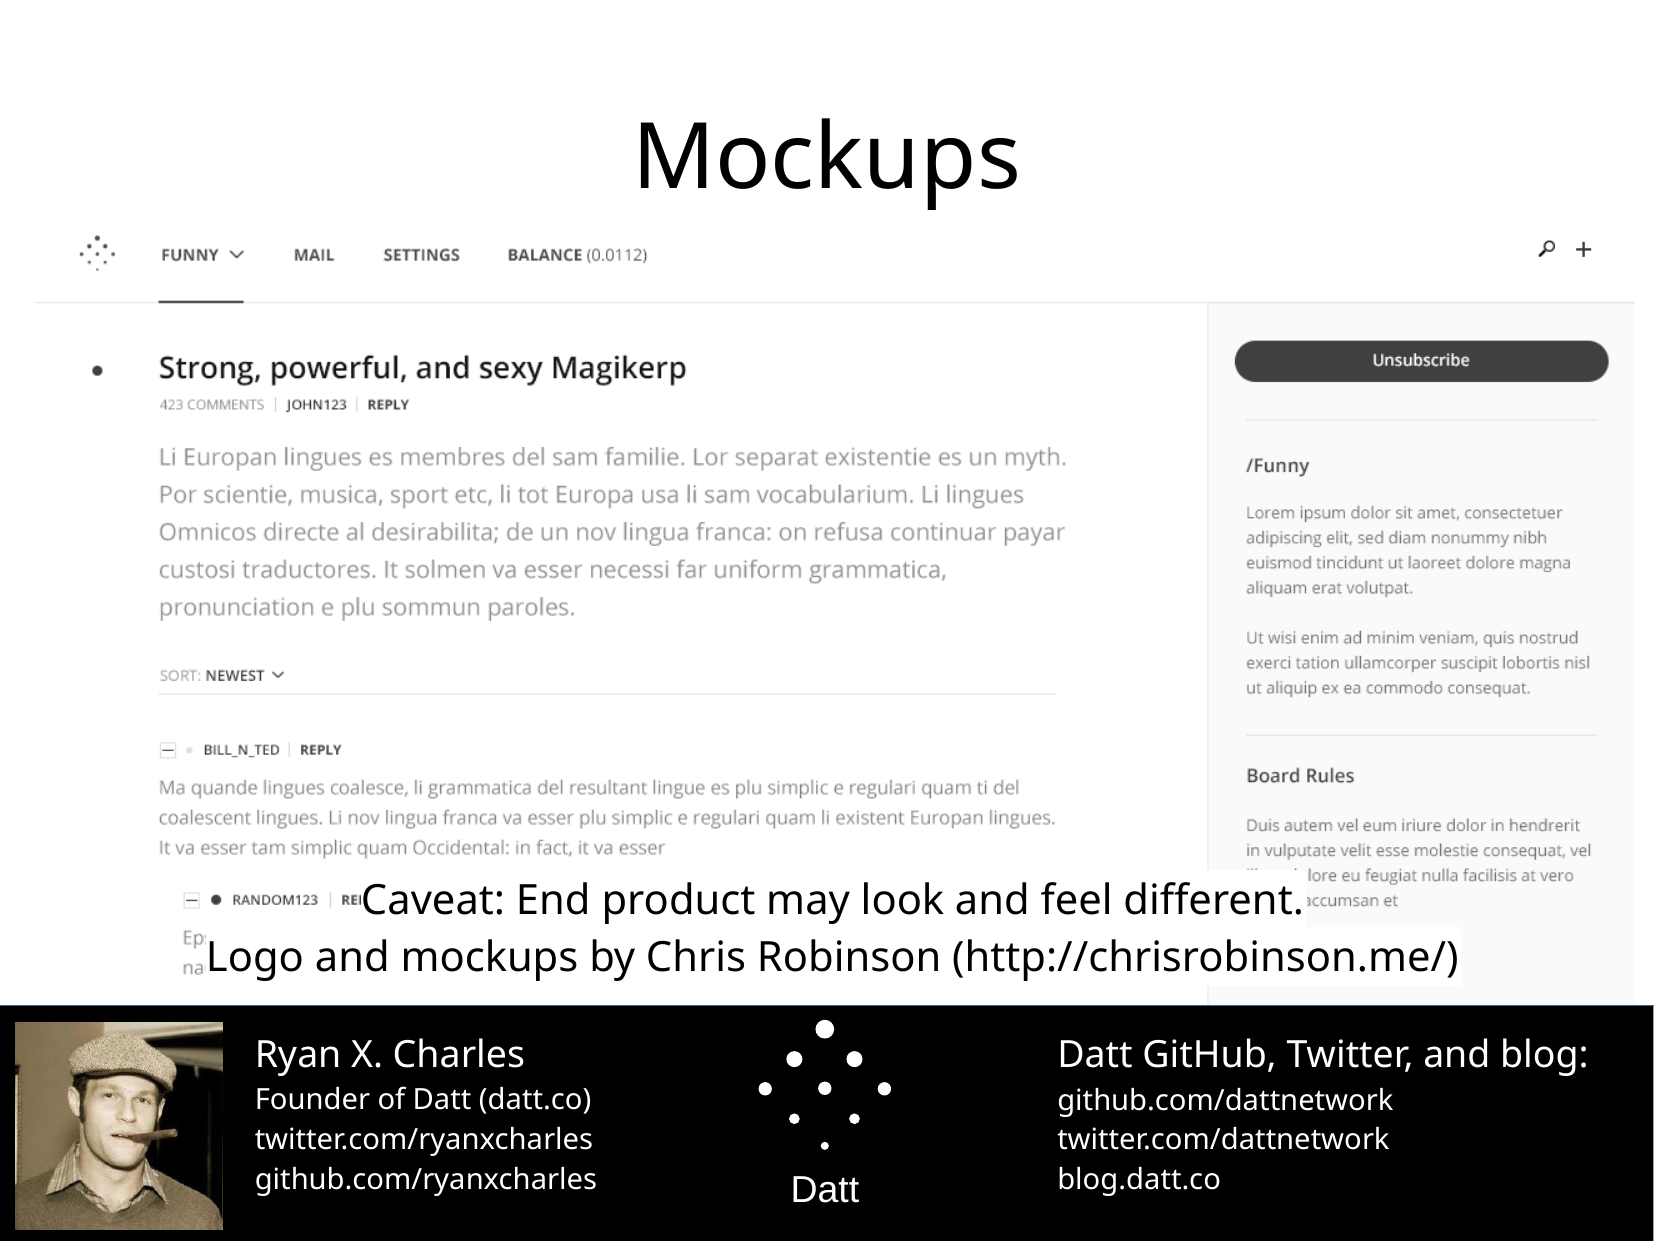

Mockups
# Caveat: End product may look and feel different.
Logo and mockups by Chris Robinson (http://chrisrobinson.me/)
Ryan X. Charles
Founder of Datt (datt.co)
twitter.com/ryanxcharles
github.com/ryanxcharles
Datt GitHub, Twitter, and blog:
github.com/dattnetwork
twitter.com/dattnetwork
blog.datt.co
Datt